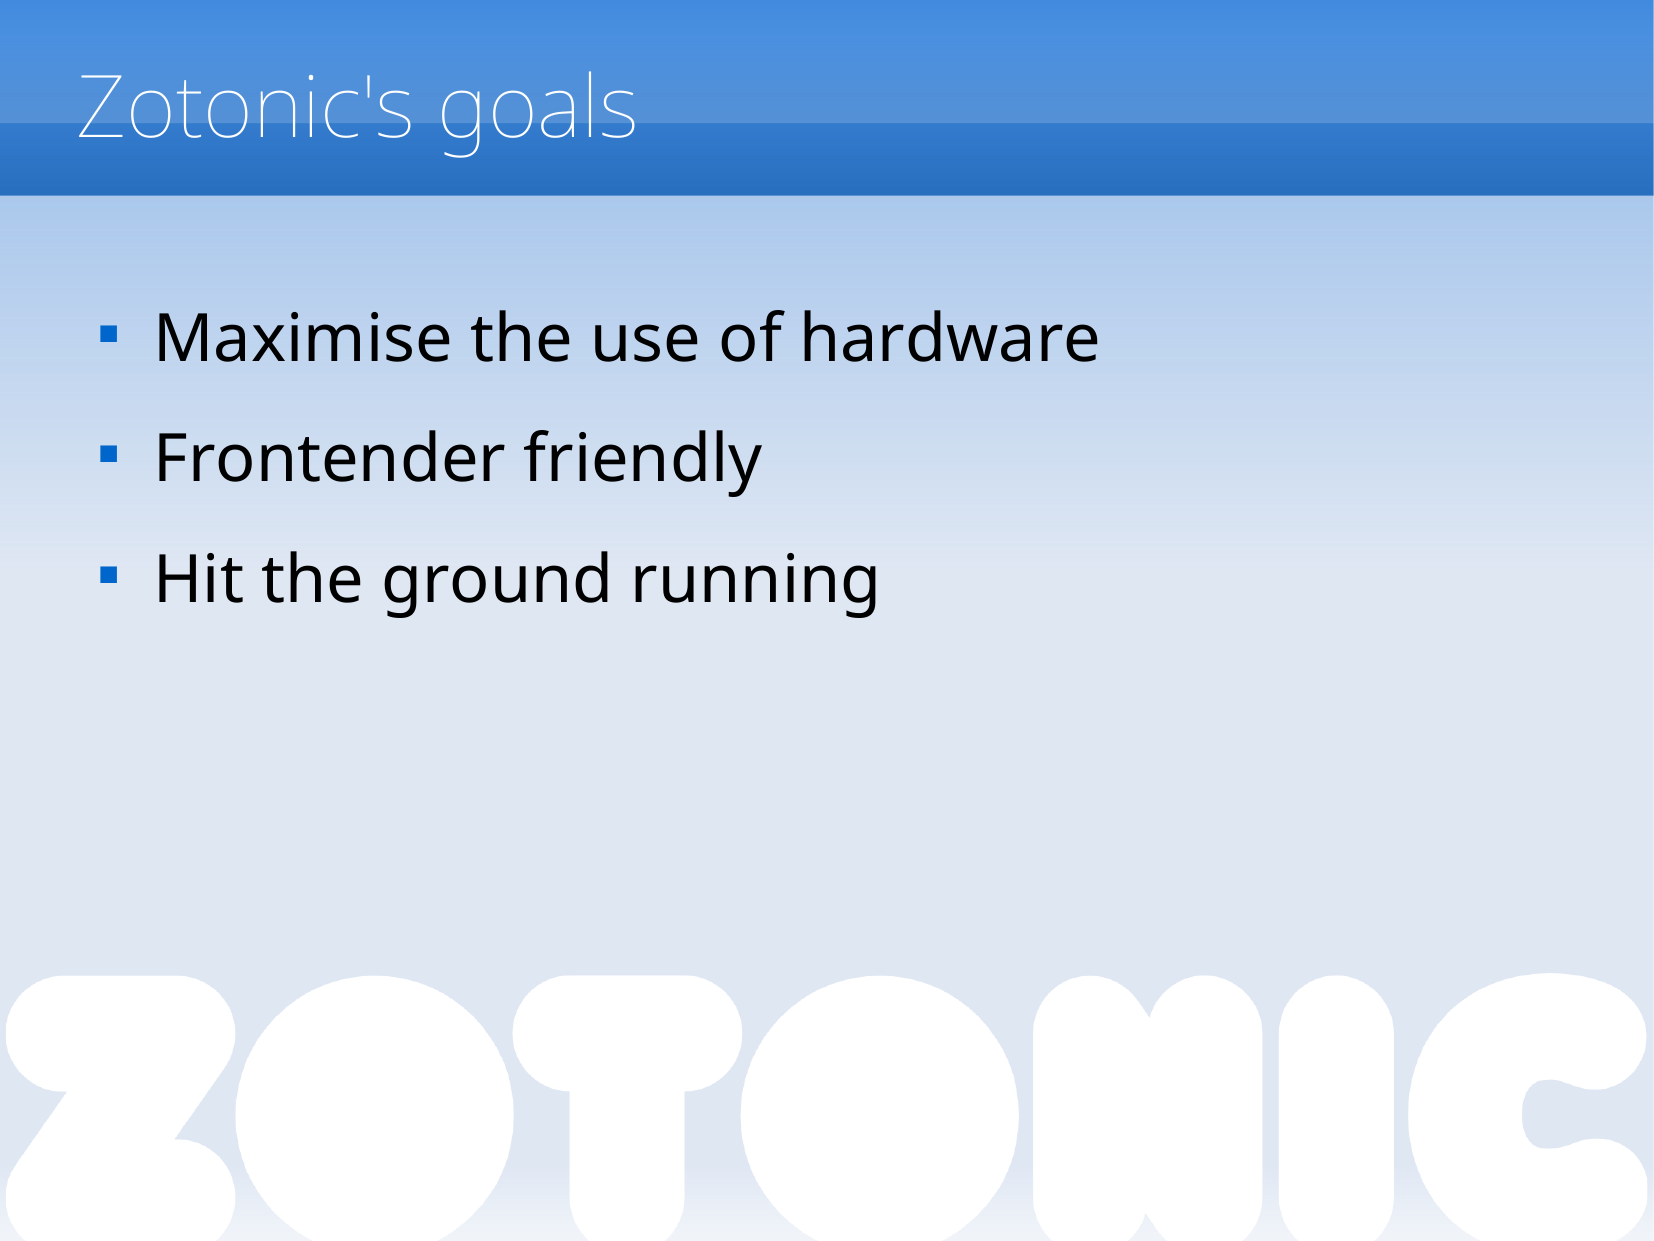

# Zotonic's goals
Maximise the use of hardware
Frontender friendly
Hit the ground running